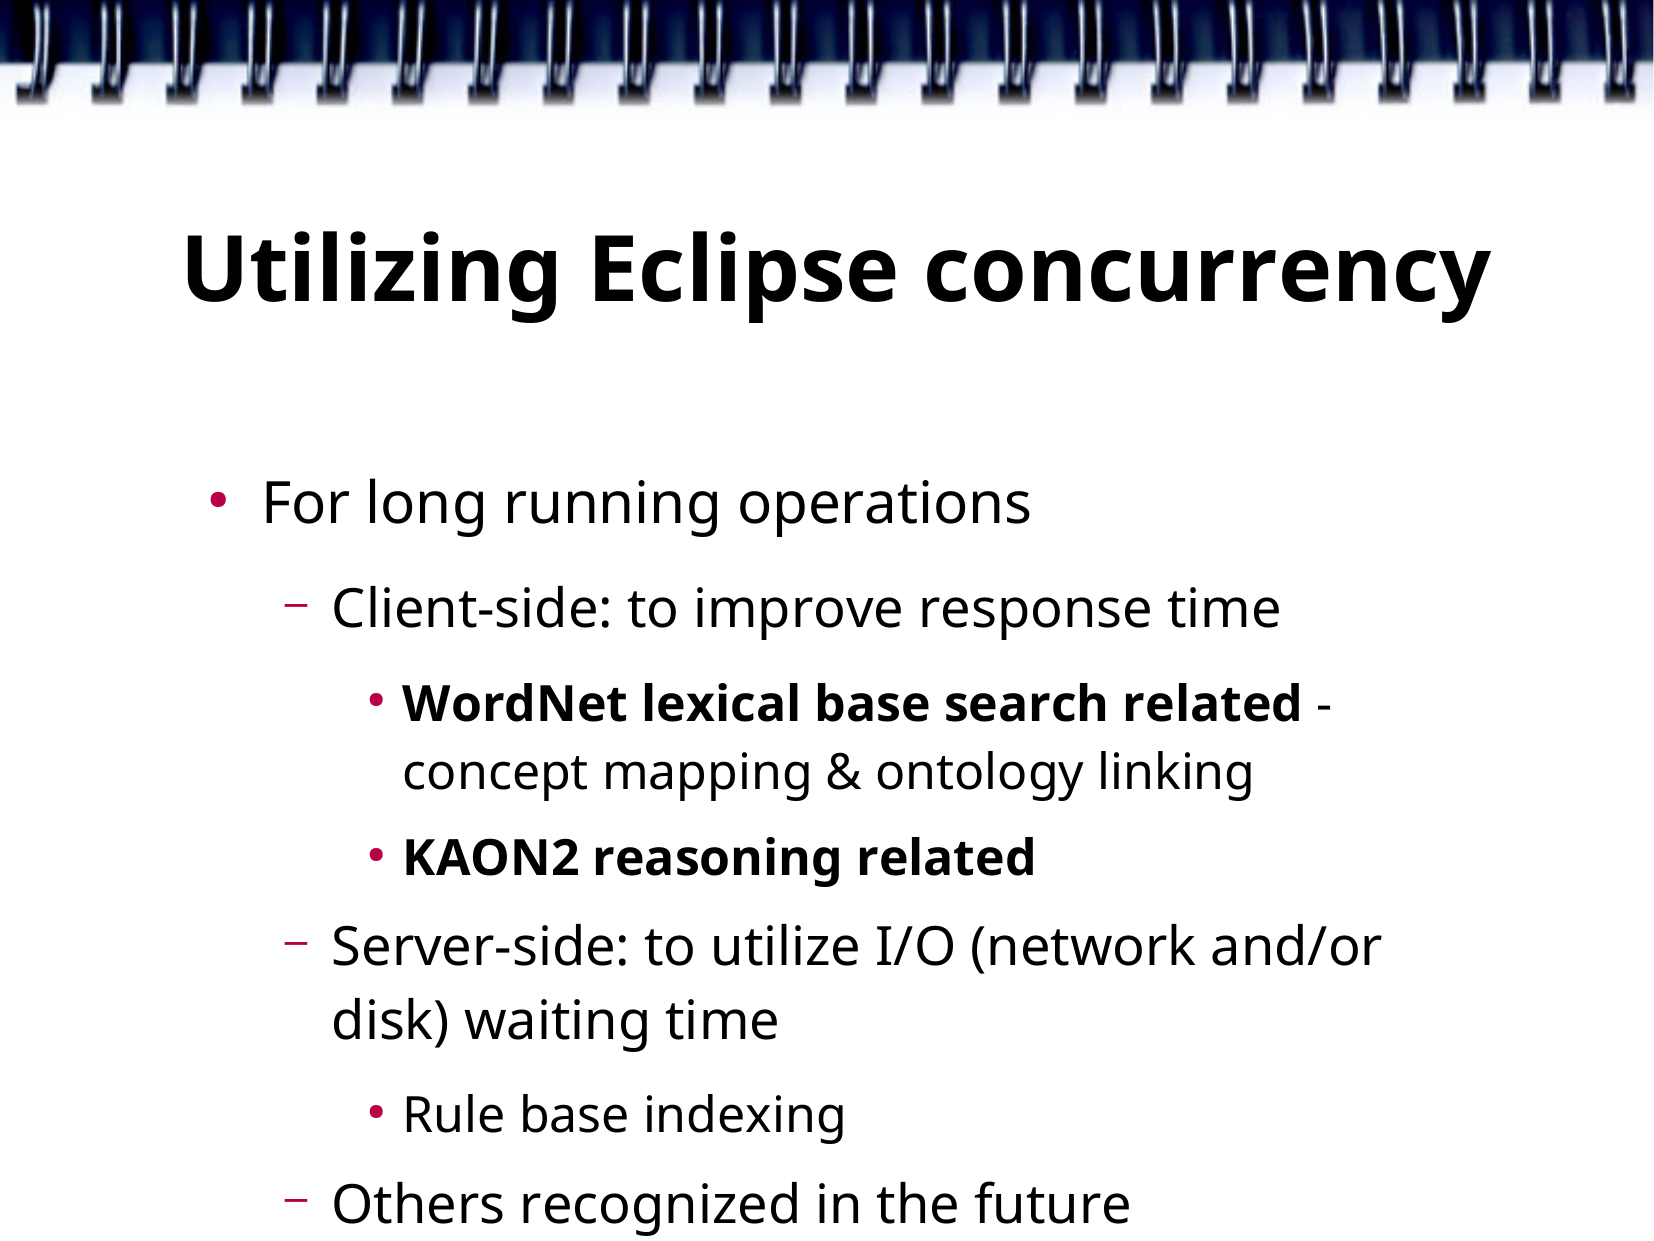

# Utilizing Eclipse concurrency
For long running operations
Client-side: to improve response time
WordNet lexical base search related - concept mapping & ontology linking
KAON2 reasoning related
Server-side: to utilize I/O (network and/or disk) waiting time
Rule base indexing
Others recognized in the future